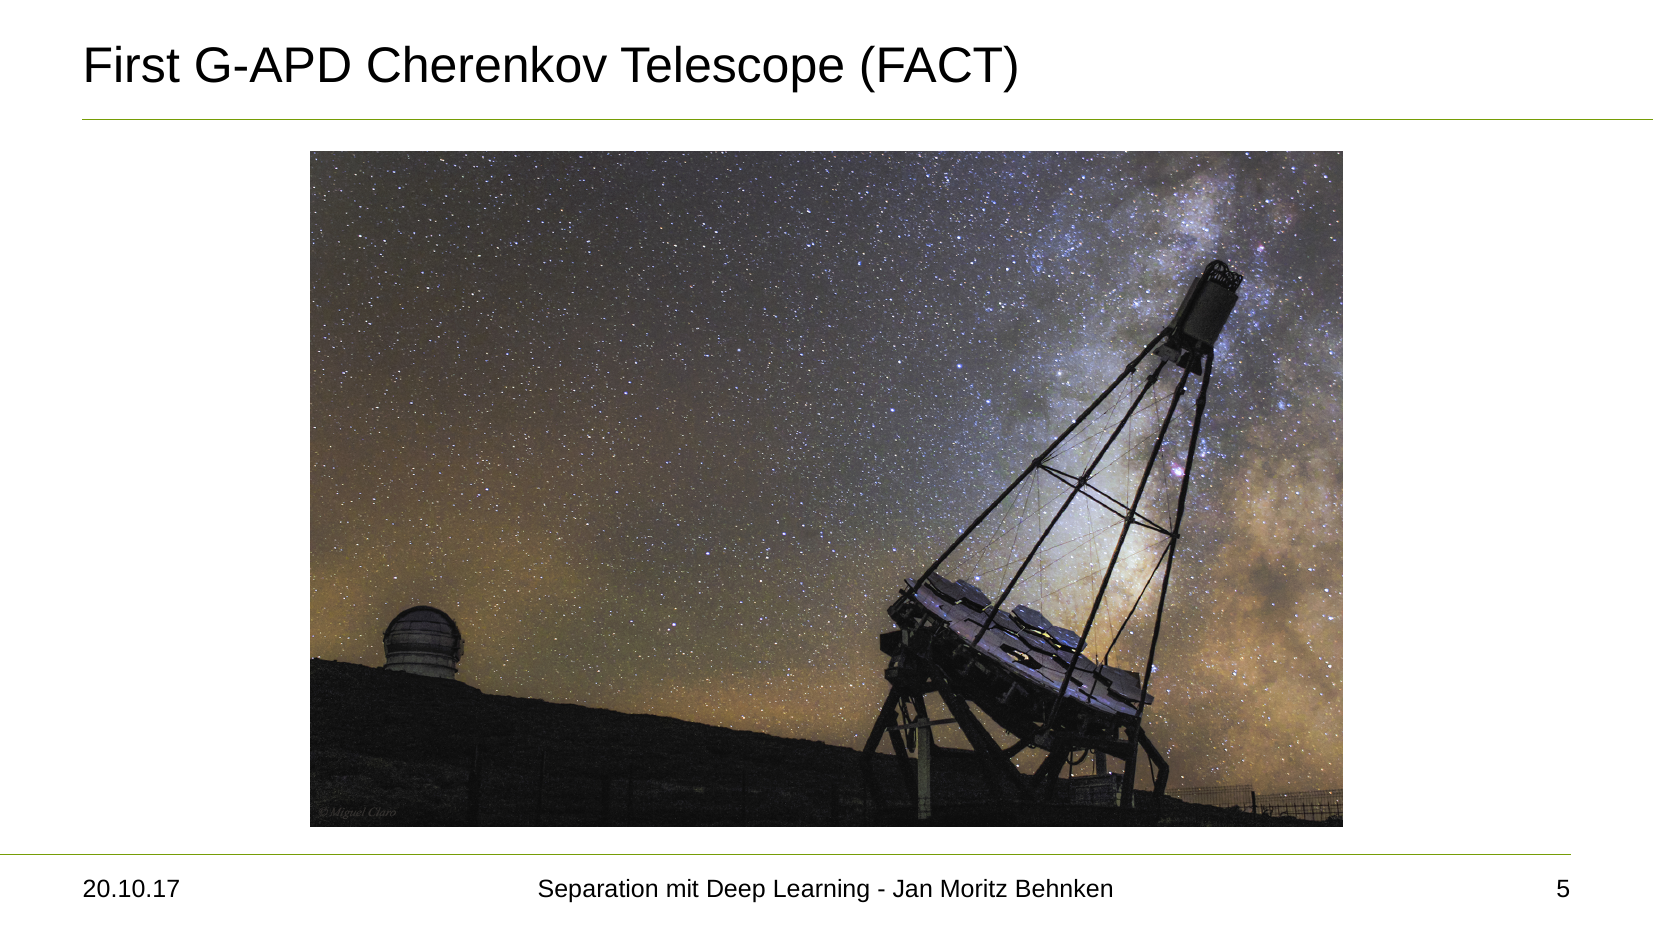

# First G-APD Cherenkov Telescope (FACT)
20.10.17
Separation mit Deep Learning - Jan Moritz Behnken
5